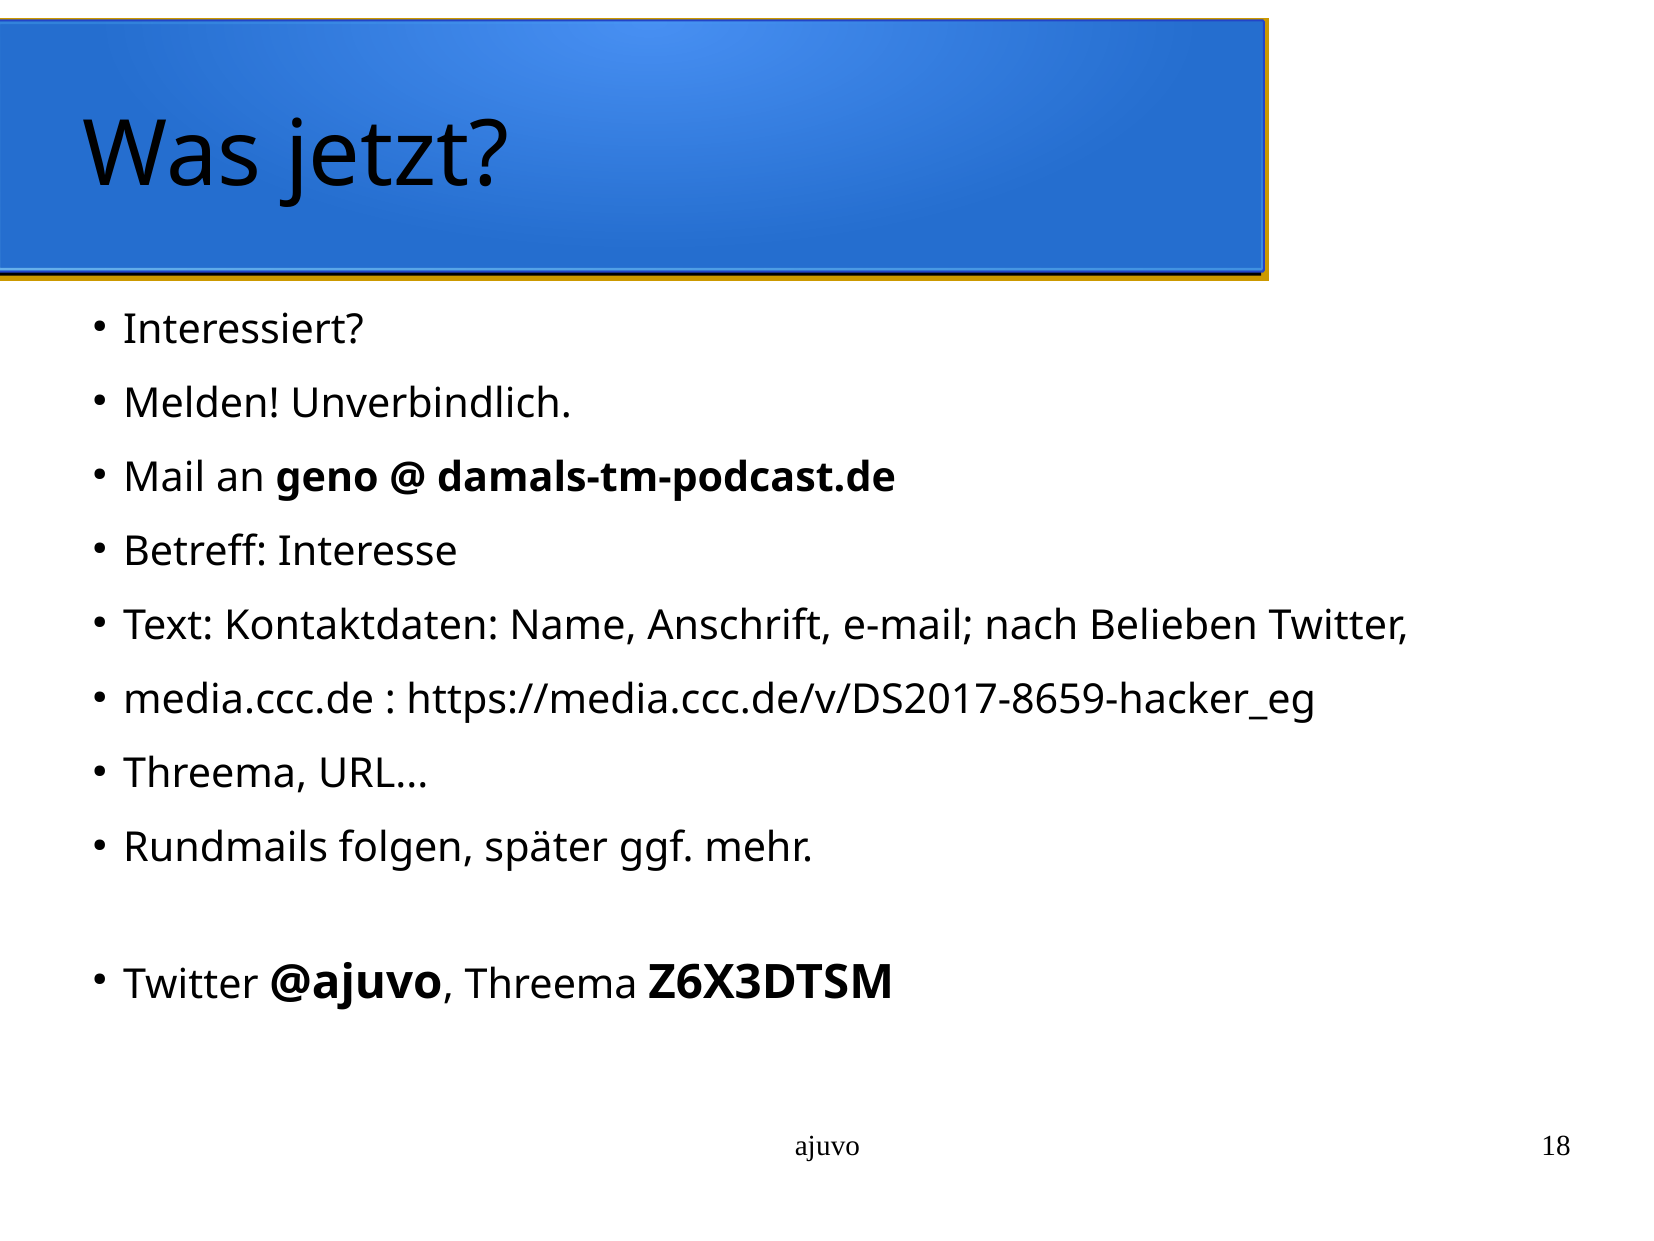

# Was jetzt?
Interessiert?
Melden! Unverbindlich.
Mail an geno @ damals-tm-podcast.de
Betreff: Interesse
Text: Kontaktdaten: Name, Anschrift, e-mail; nach Belieben Twitter,
media.ccc.de : https://media.ccc.de/v/DS2017-8659-hacker_eg
Threema, URL...
Rundmails folgen, später ggf. mehr.
Twitter @ajuvo, Threema Z6X3DTSM
ajuvo
18